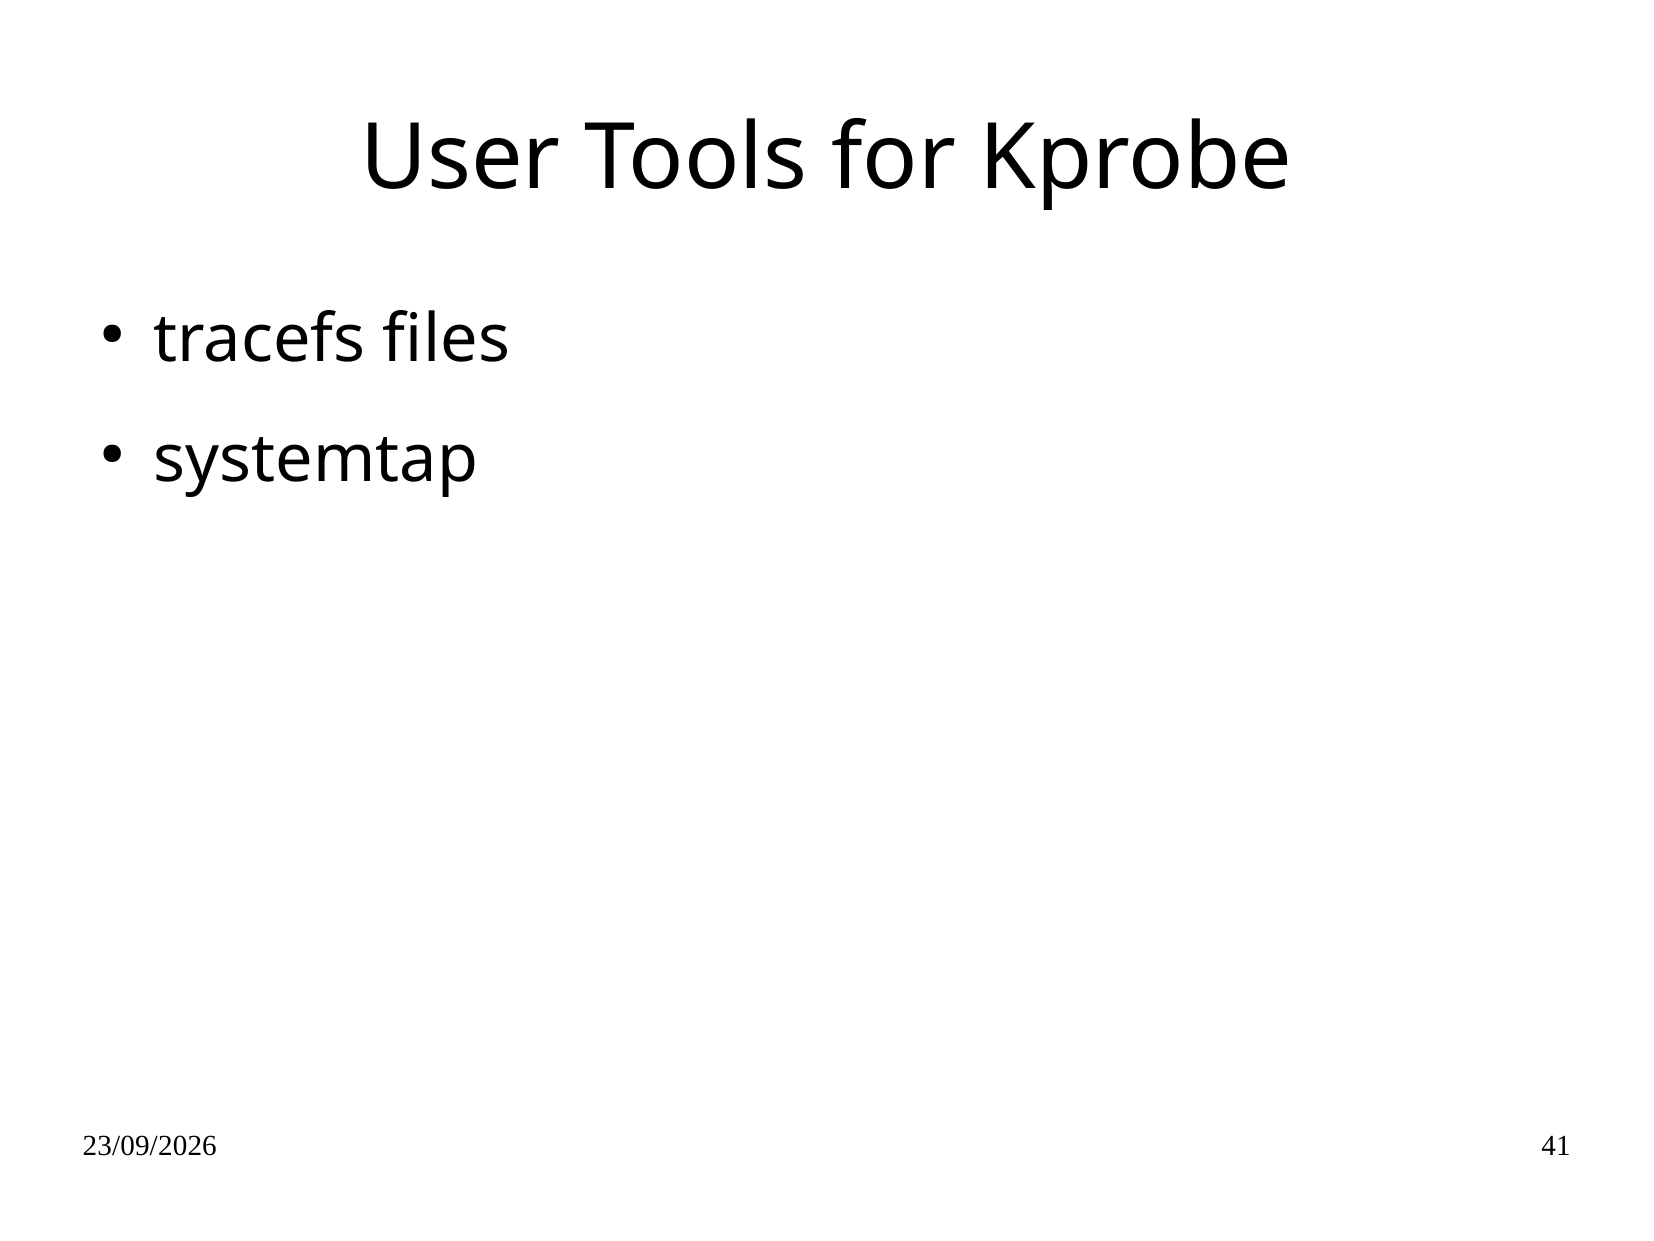

# User Tools for Kprobe
tracefs files
systemtap
41